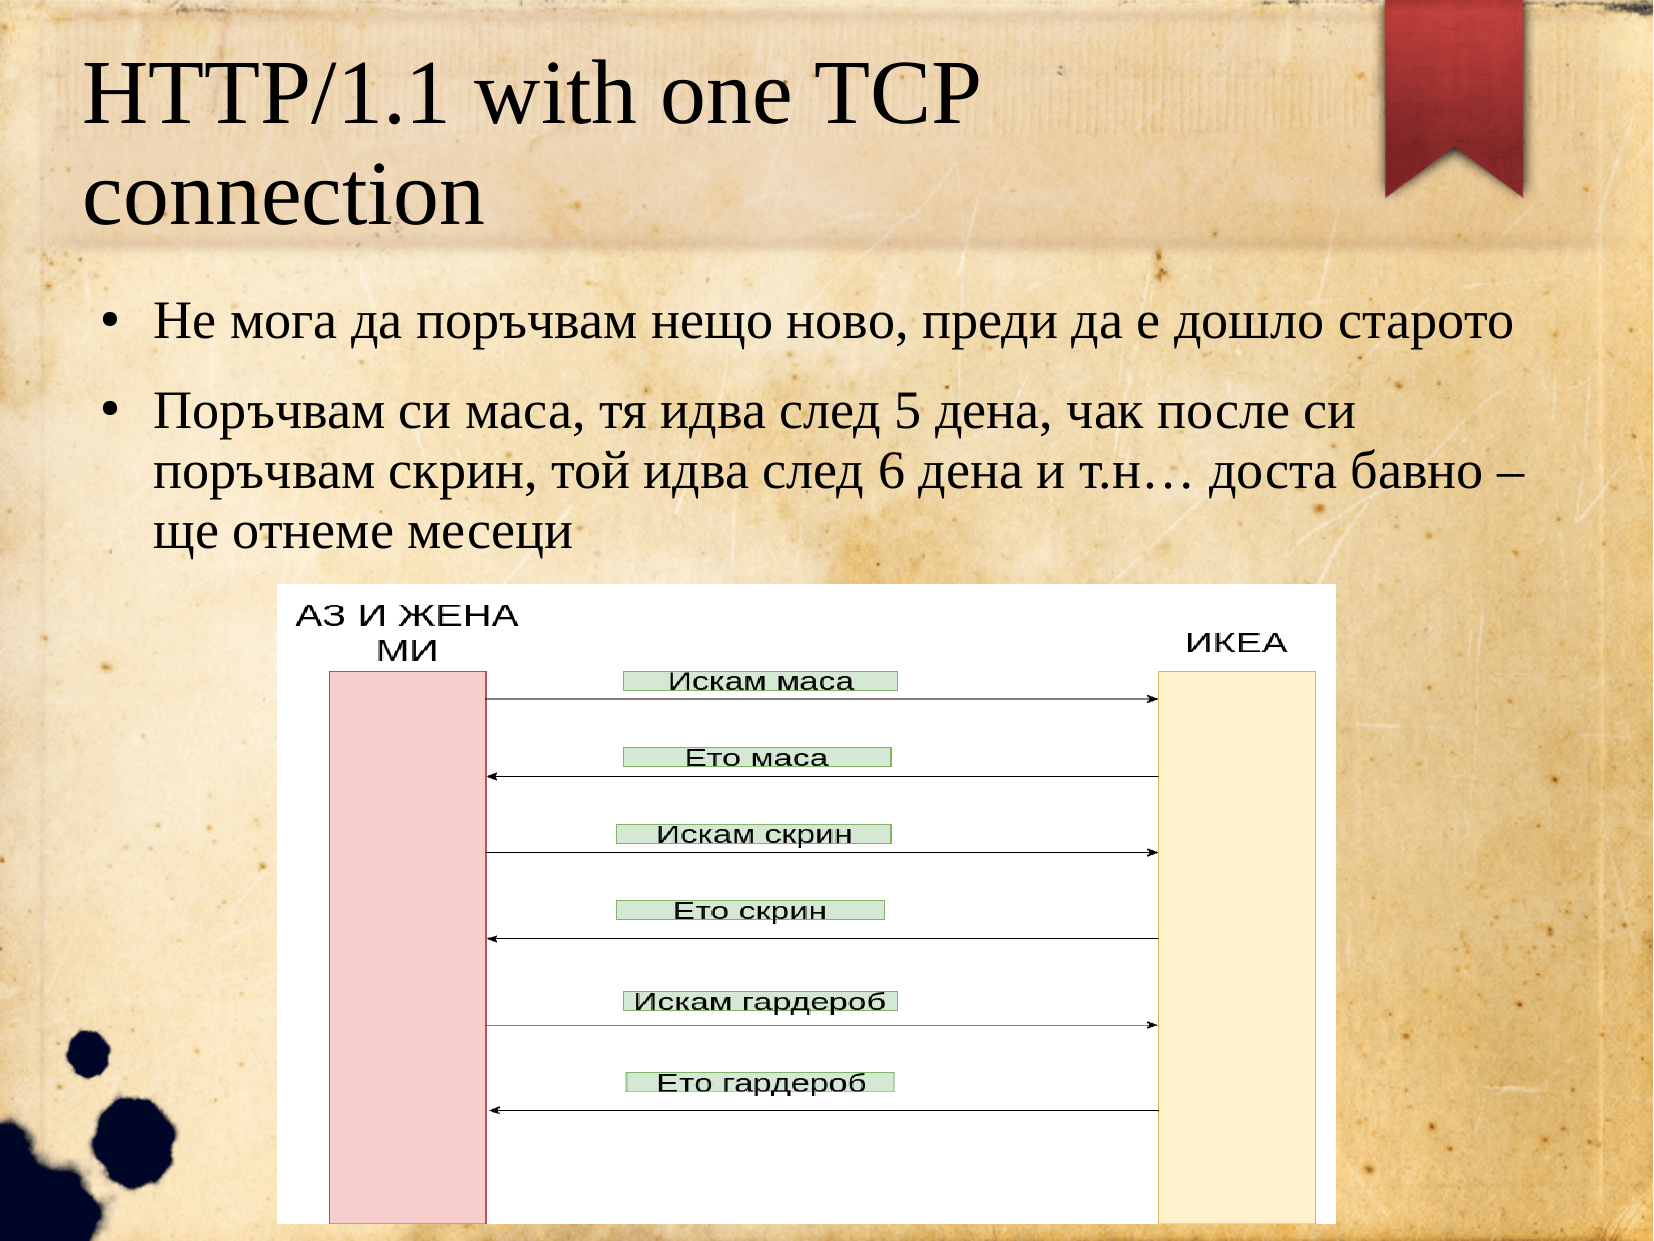

# HTTP/1.1 with one TCP connection
Не мога да поръчвам нещо ново, преди да е дошло старото
Поръчвам си маса, тя идва след 5 дена, чак после си поръчвам скрин, той идва след 6 дена и т.н… доста бавно – ще отнеме месеци